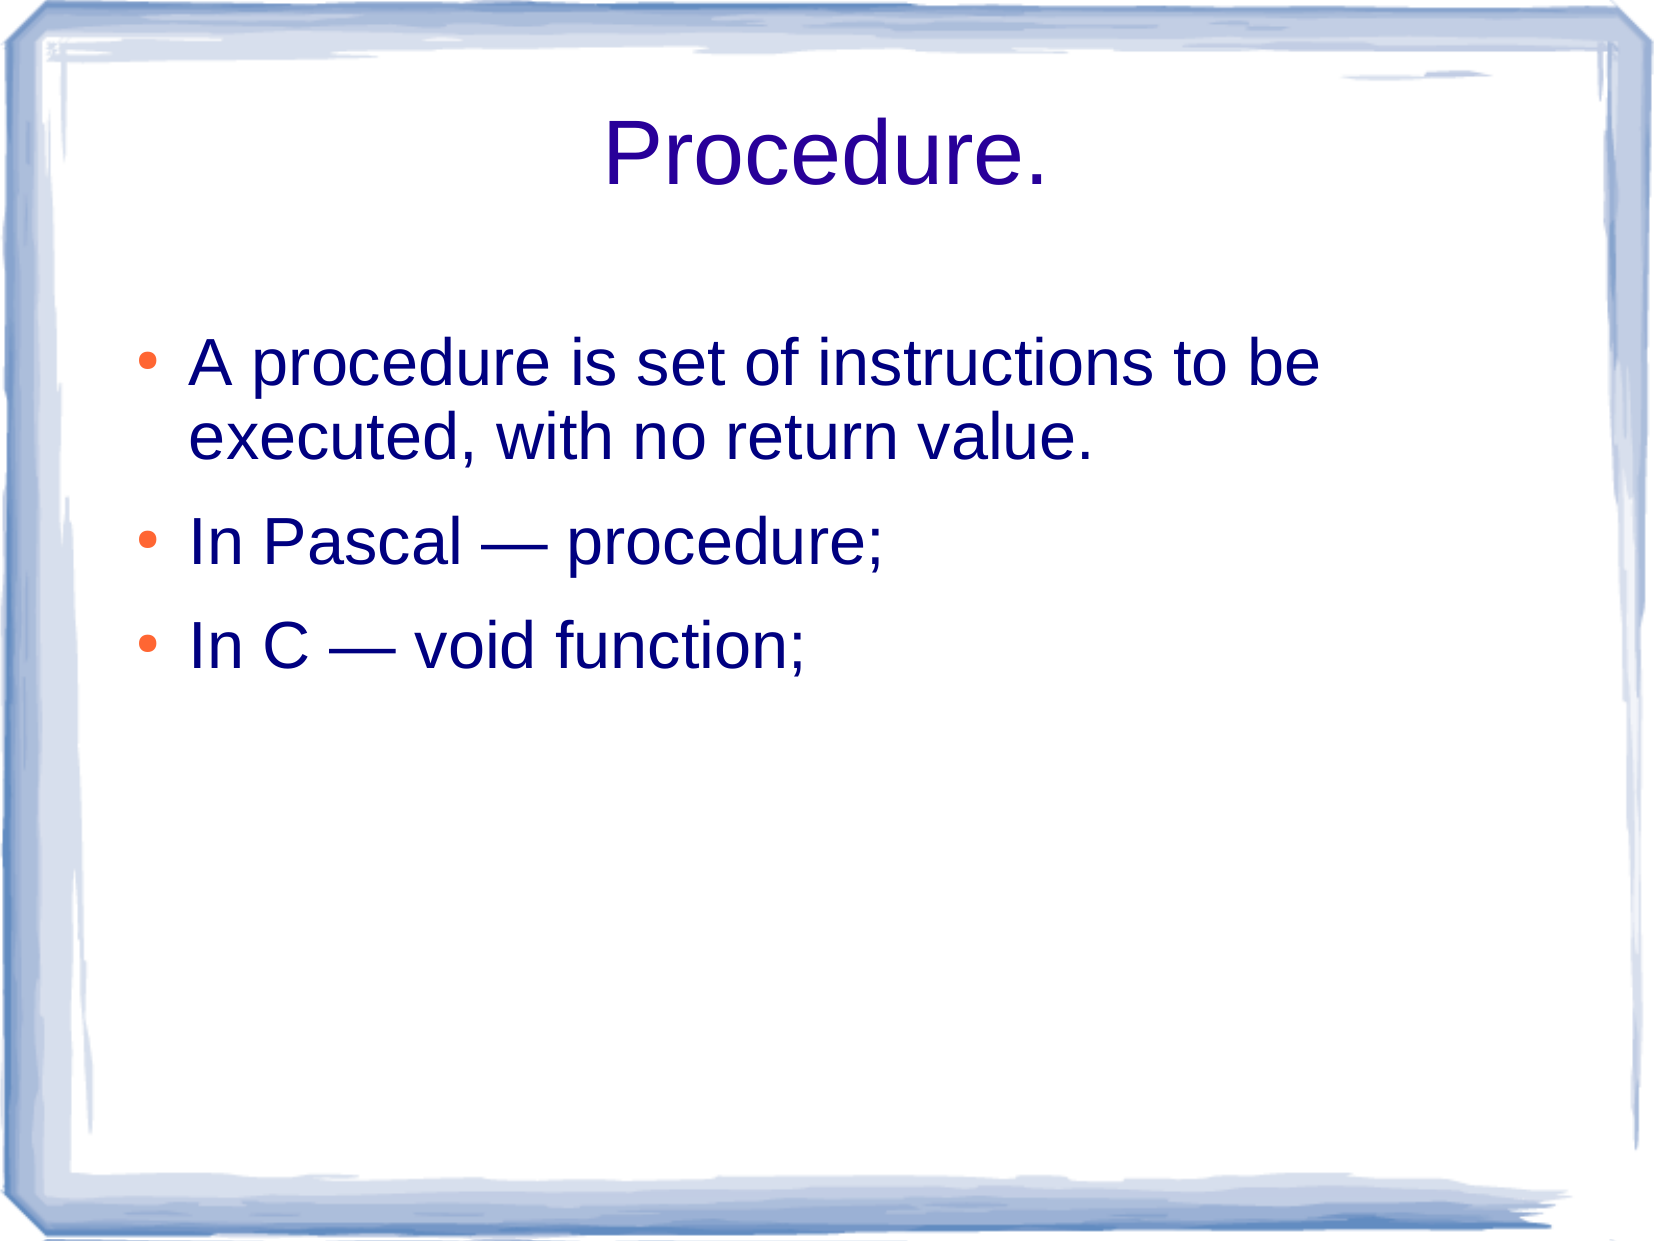

# Procedure.
A procedure is set of instructions to be executed, with no return value.
In Pascal — procedure;
In C — void function;